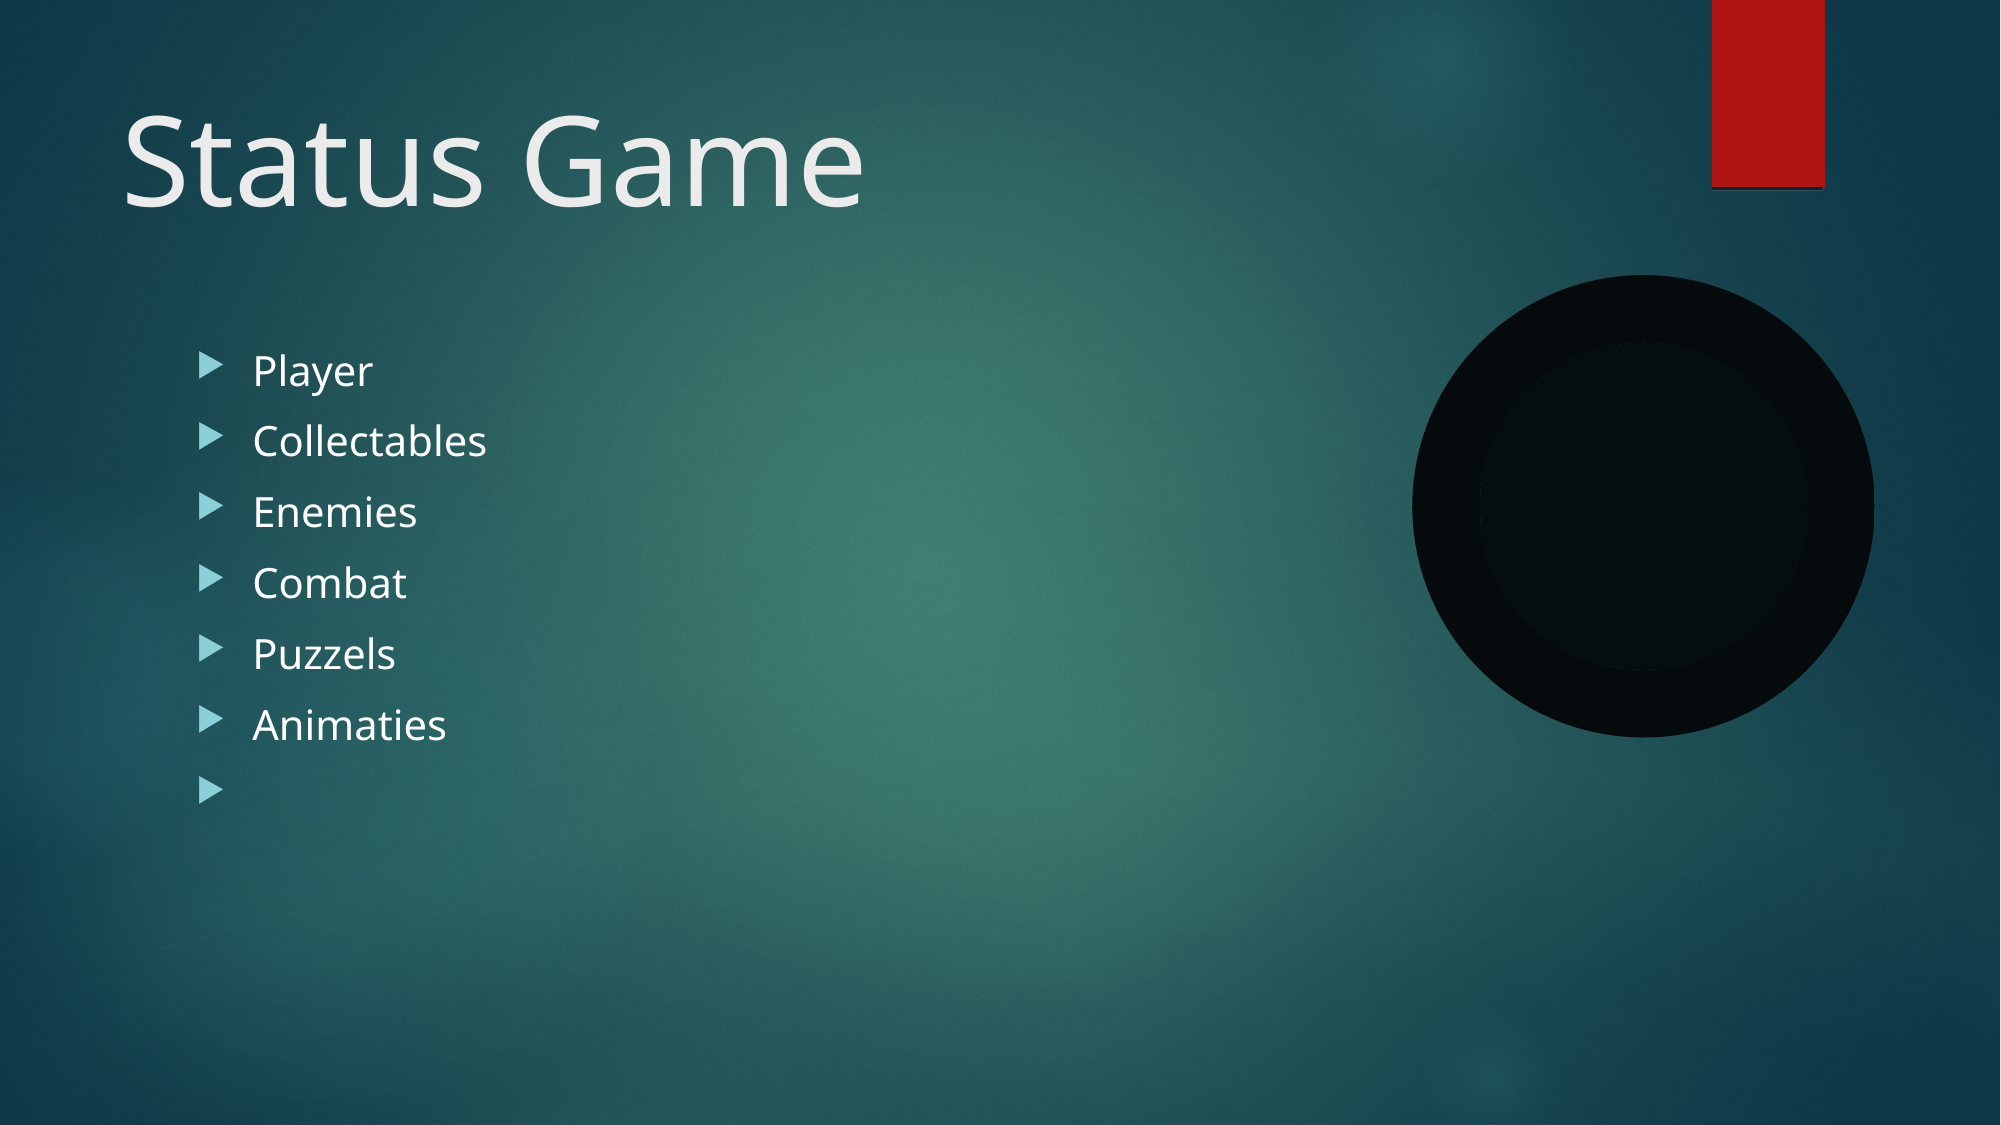

# Status Game
Player
Collectables
Enemies
Combat
Puzzels
Animaties